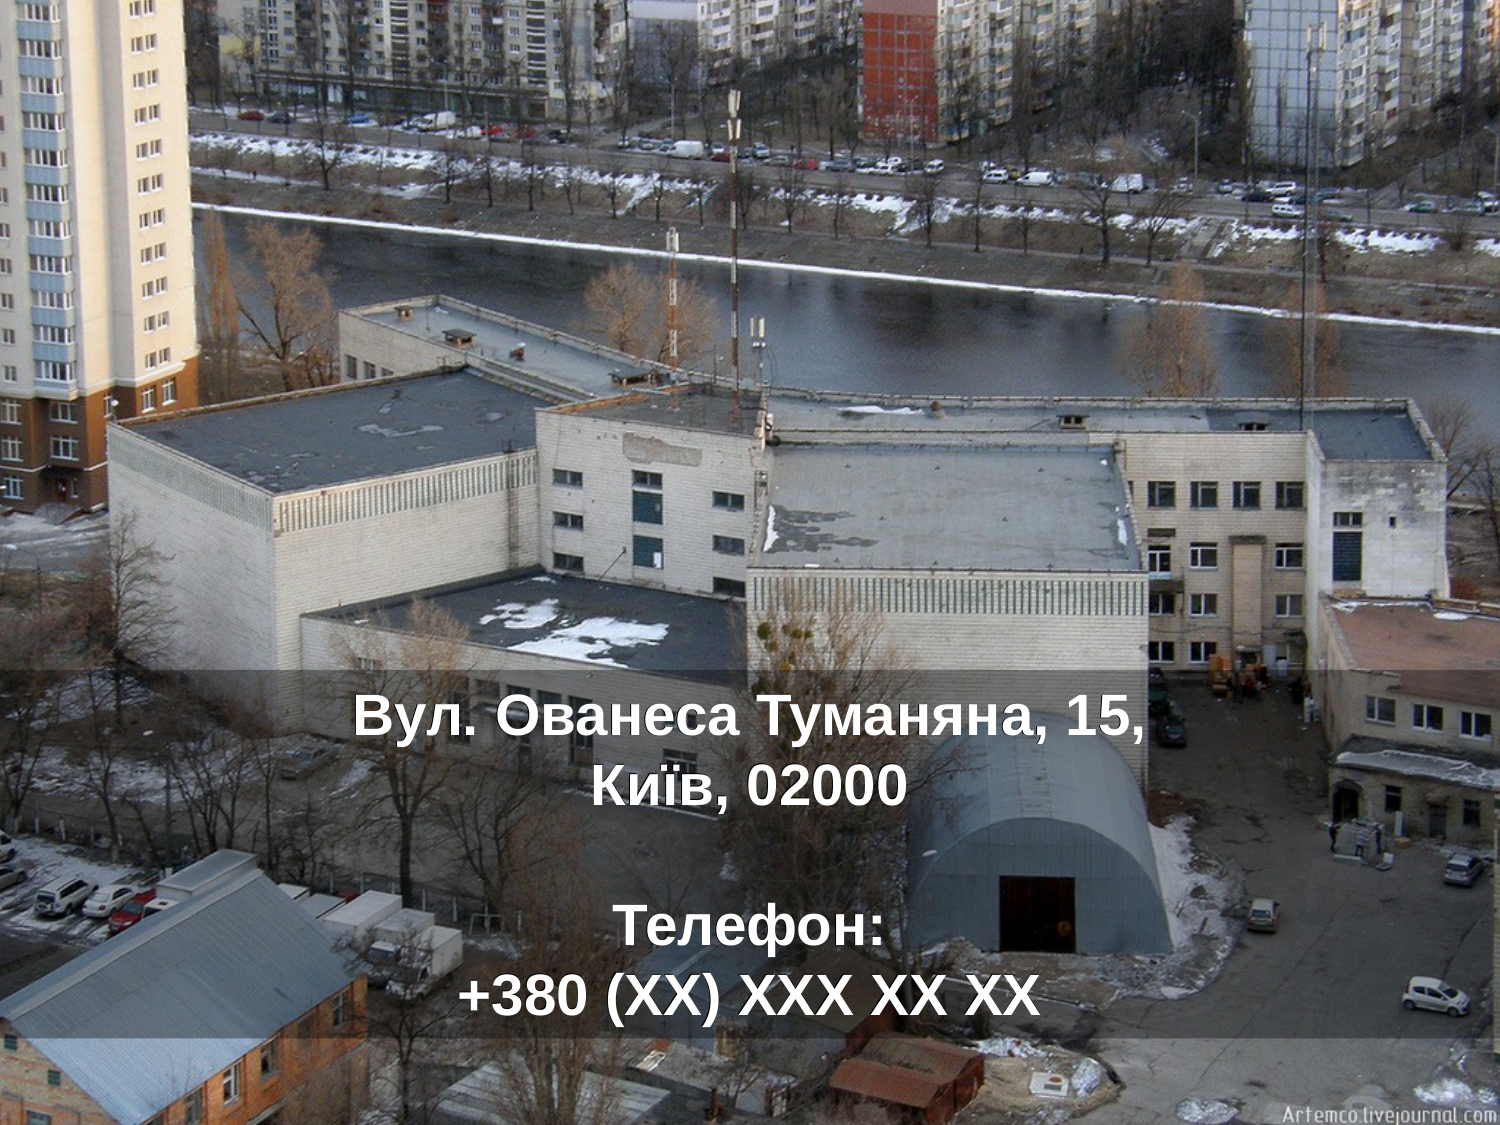

Click to edit Master title style
Вул. Ованеса Туманяна, 15,
Київ, 02000
Телефон:
+380 (ХХ) ХХХ ХХ ХХ